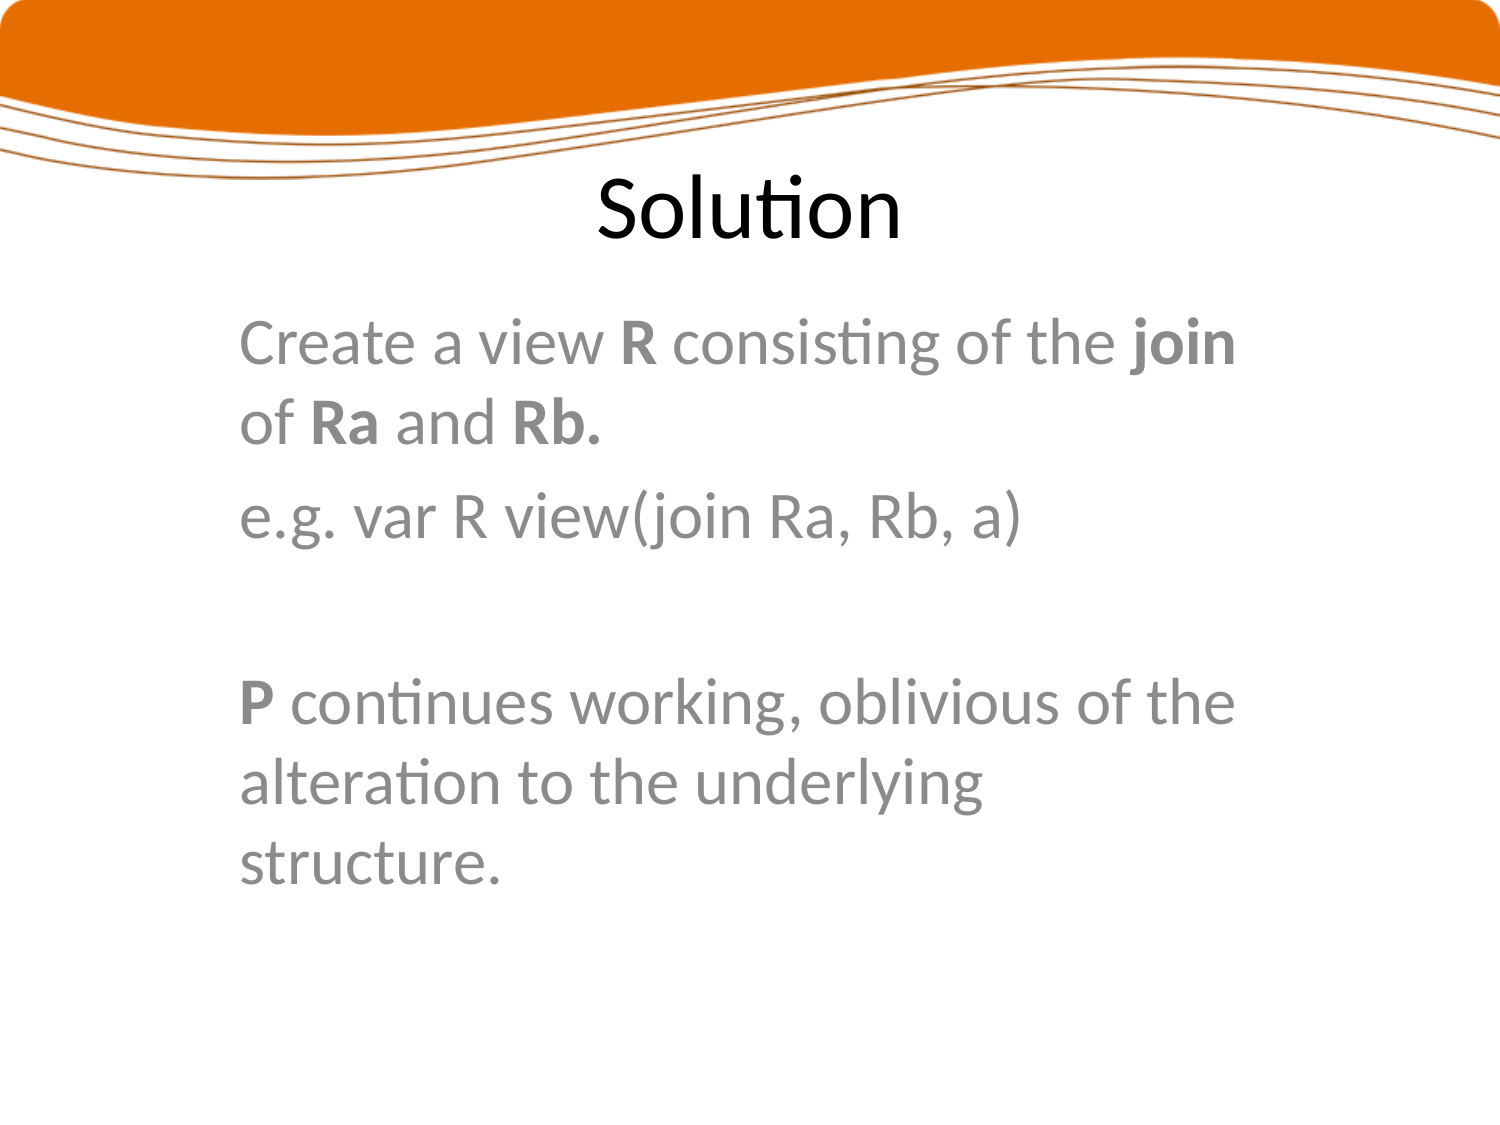

Solution
Create a view R consisting of the join of Ra and Rb.
e.g. var R view(join Ra, Rb, a)
P continues working, oblivious of the alteration to the underlying structure.